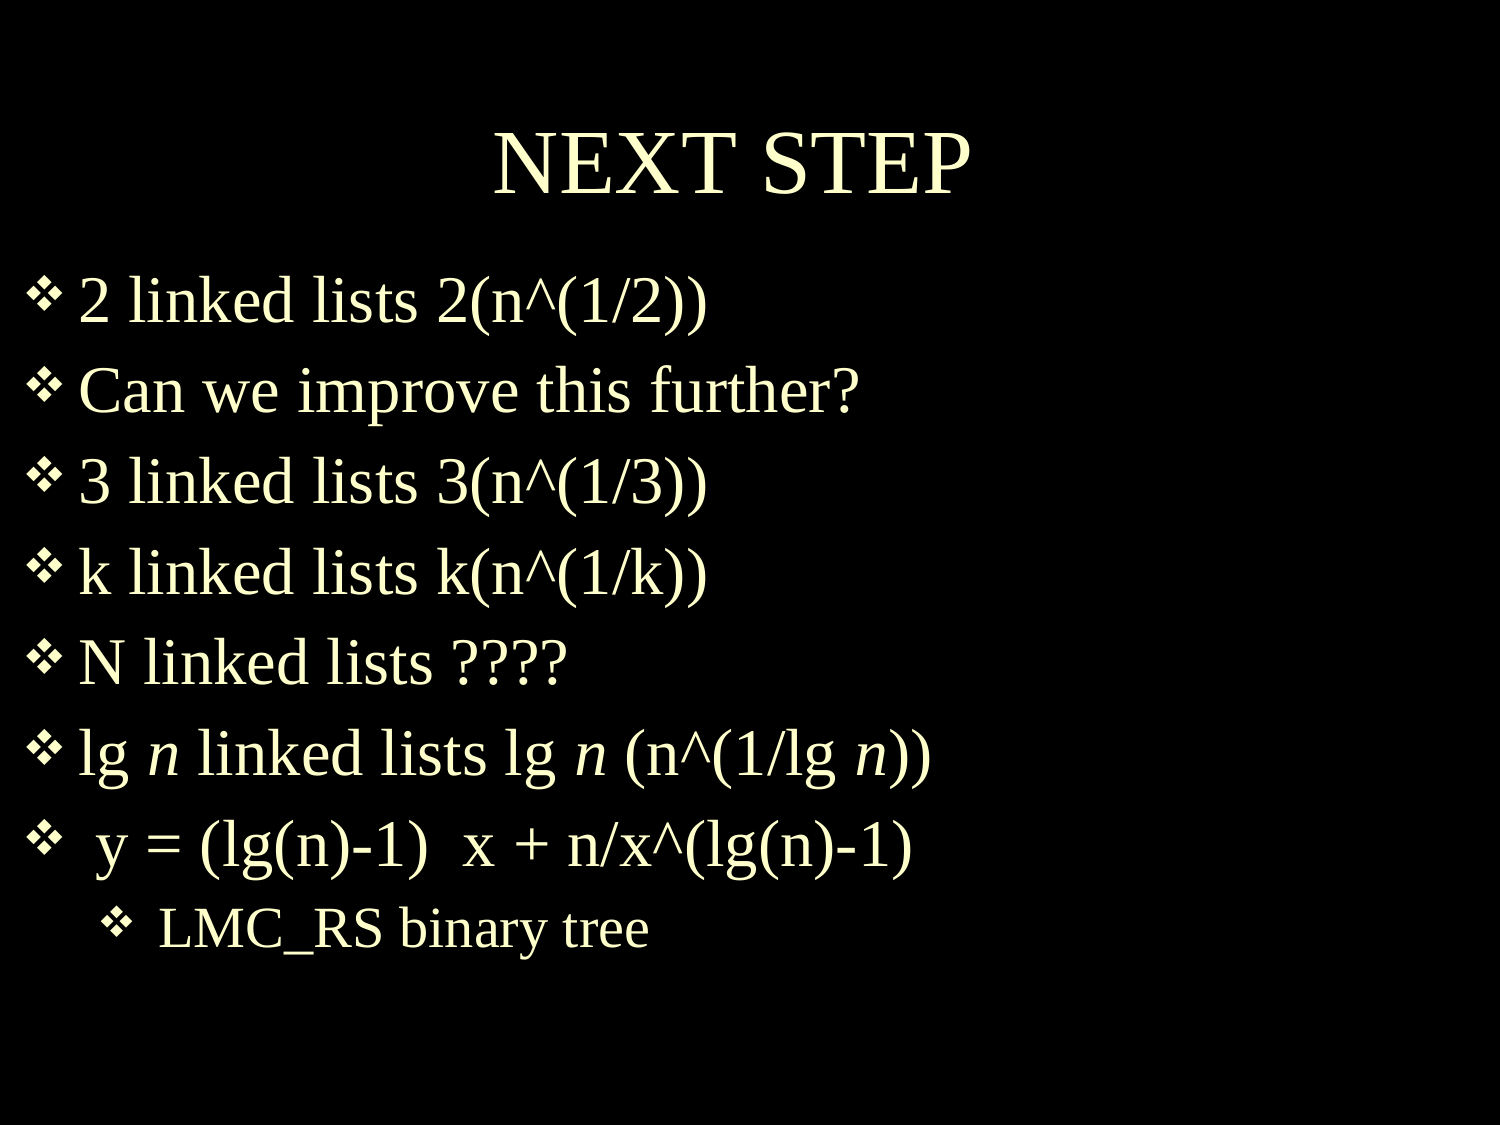

# NEXT STEP
2 linked lists 2(n^(1/2))
Can we improve this further?
3 linked lists 3(n^(1/3))
k linked lists k(n^(1/k))
N linked lists ????
lg n linked lists lg n (n^(1/lg n))
 y = (lg(n)-1) x + n/x^(lg(n)-1)
 LMC_RS binary tree